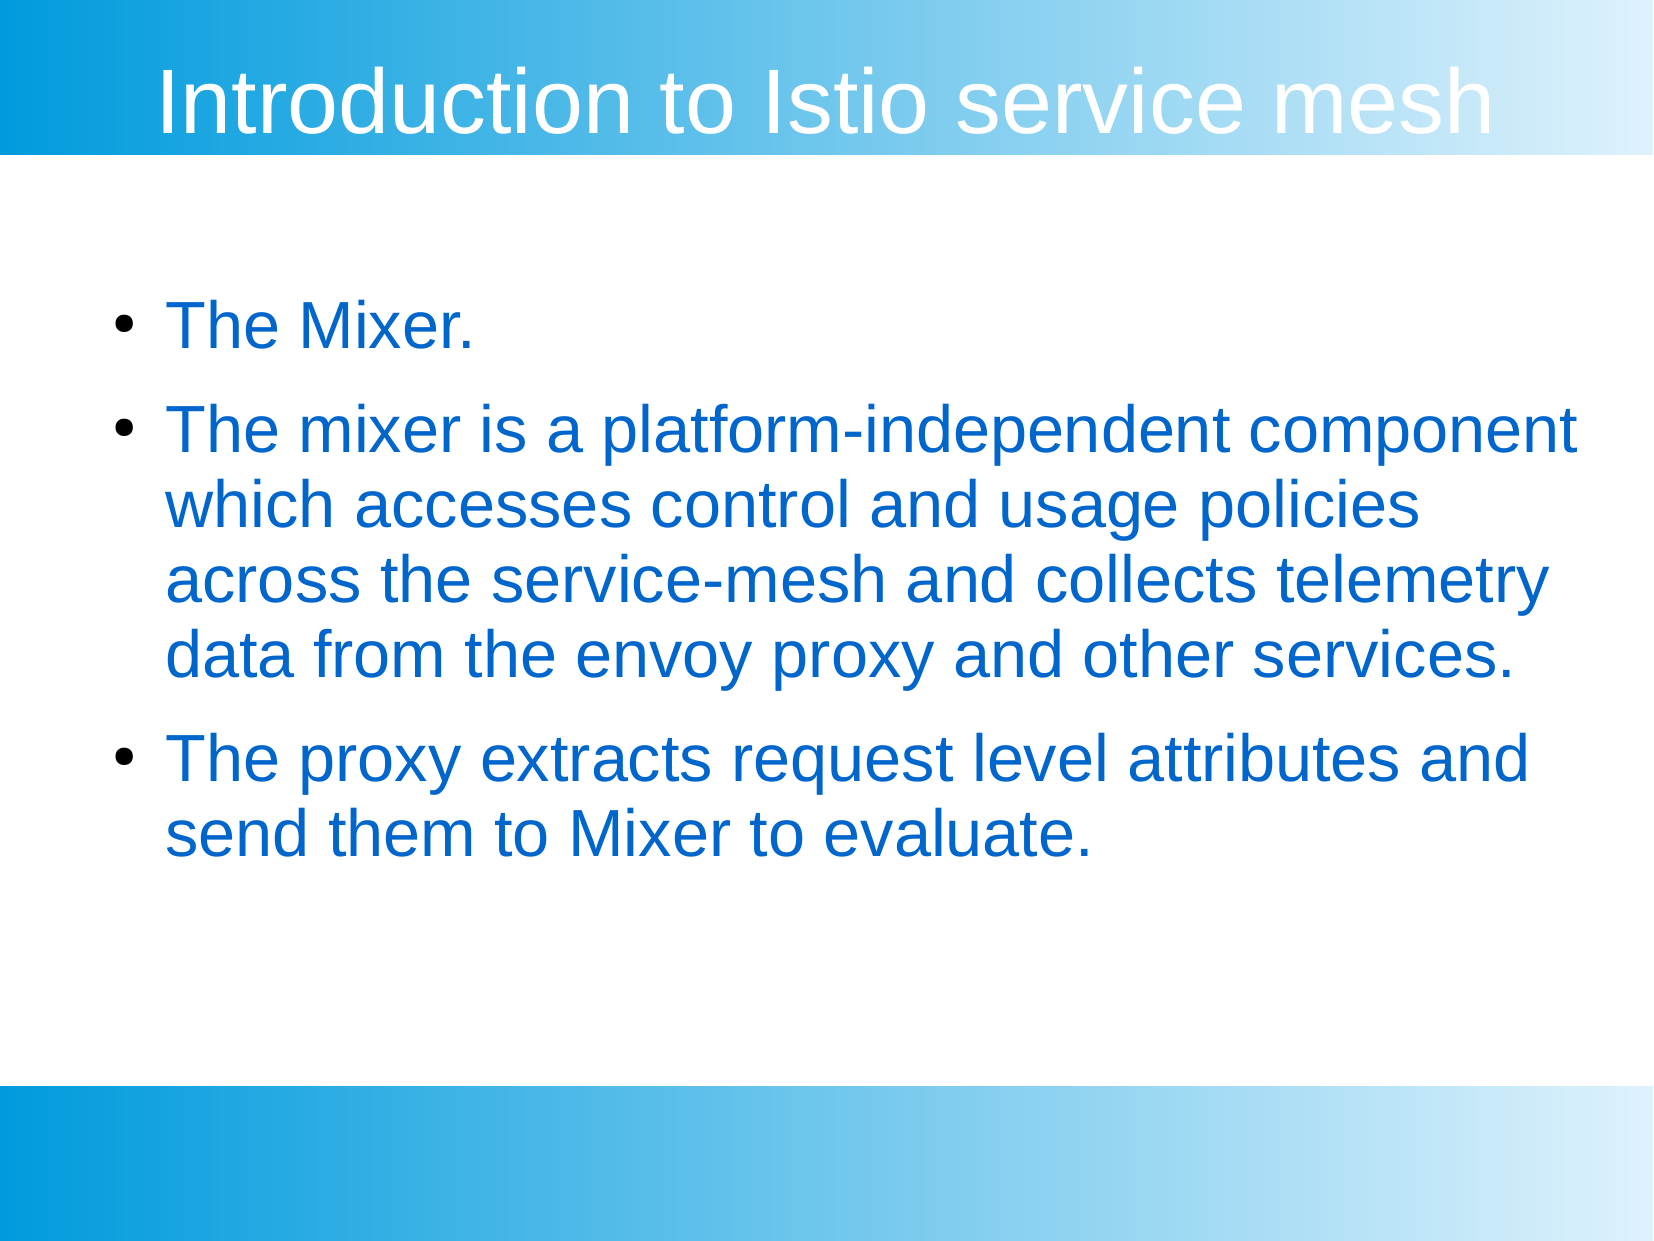

# Introduction to Istio service mesh
The Mixer.
The mixer is a platform-independent component which accesses control and usage policies across the service-mesh and collects telemetry data from the envoy proxy and other services.
The proxy extracts request level attributes and send them to Mixer to evaluate.